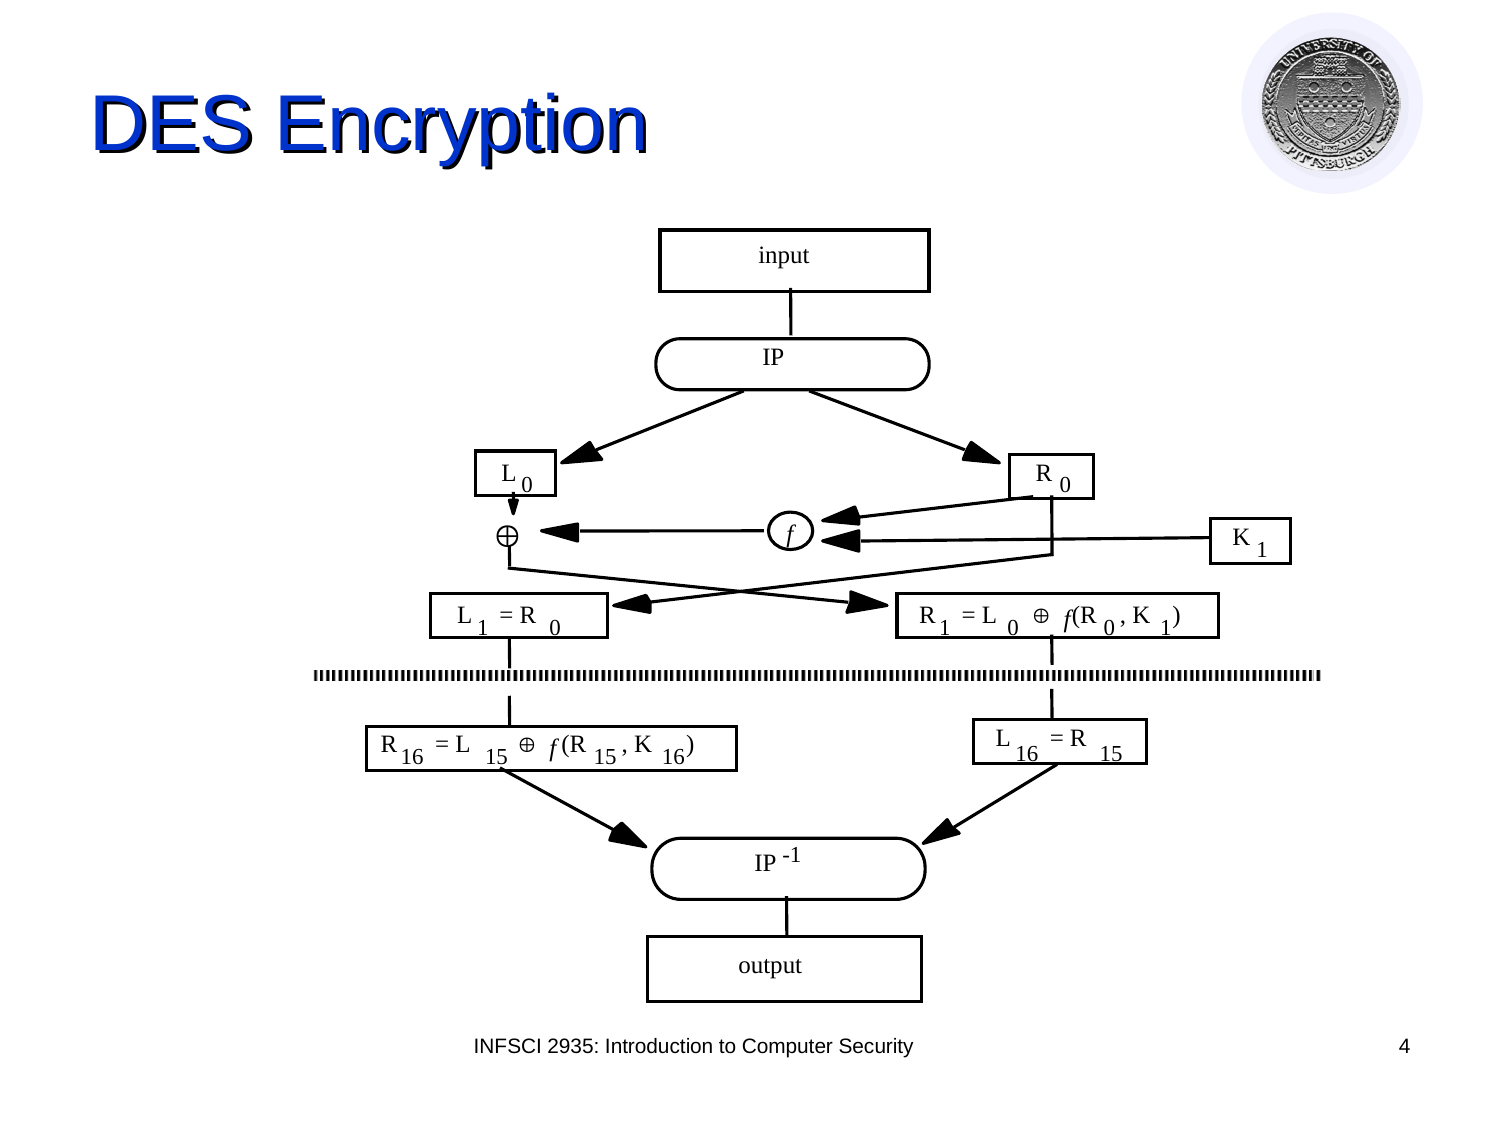

# DES Encryption
input
IP
L
R
0
0

f
K
1
L
 = R
R
 = L

(R
, K
)
f
1
0
1
0
0
1
L
 = R
R
 = L

(R
, K
)
f
16
15
16
15
15
16
-1
IP
output
4